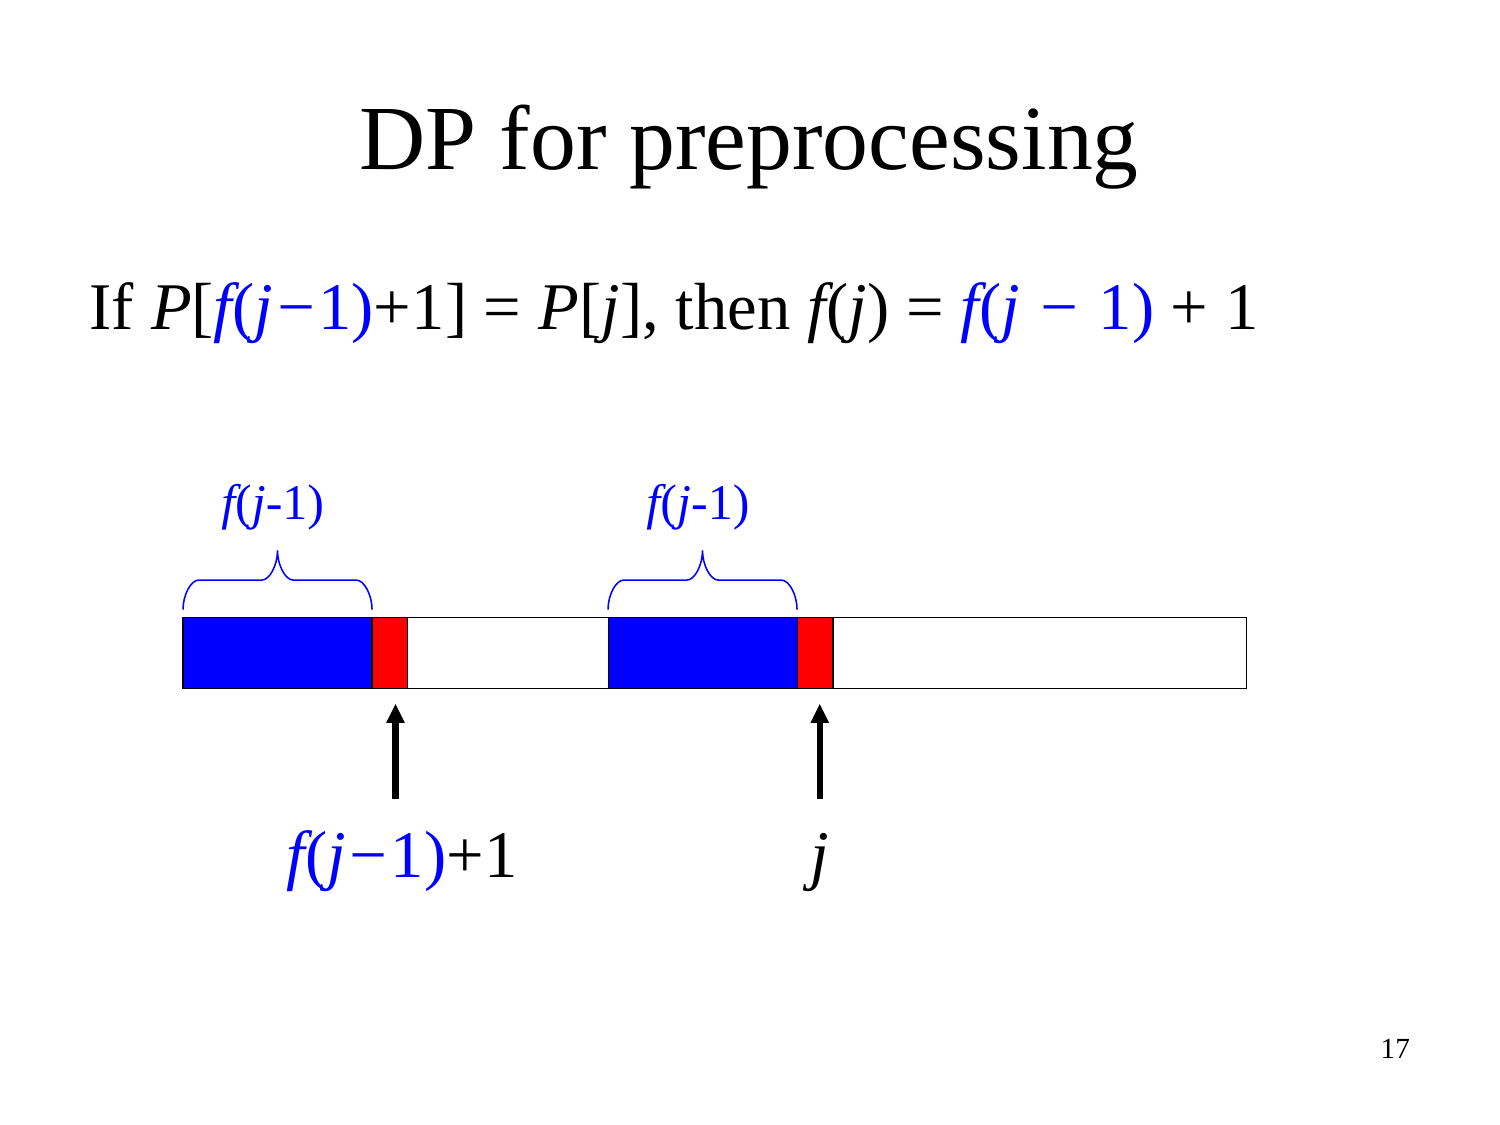

# DP for preprocessing
If P[f(j−1)+1] = P[j], then f(j) = f(j − 1) + 1
f(j-1)
f(j-1)
f(j−1)+1
j
17